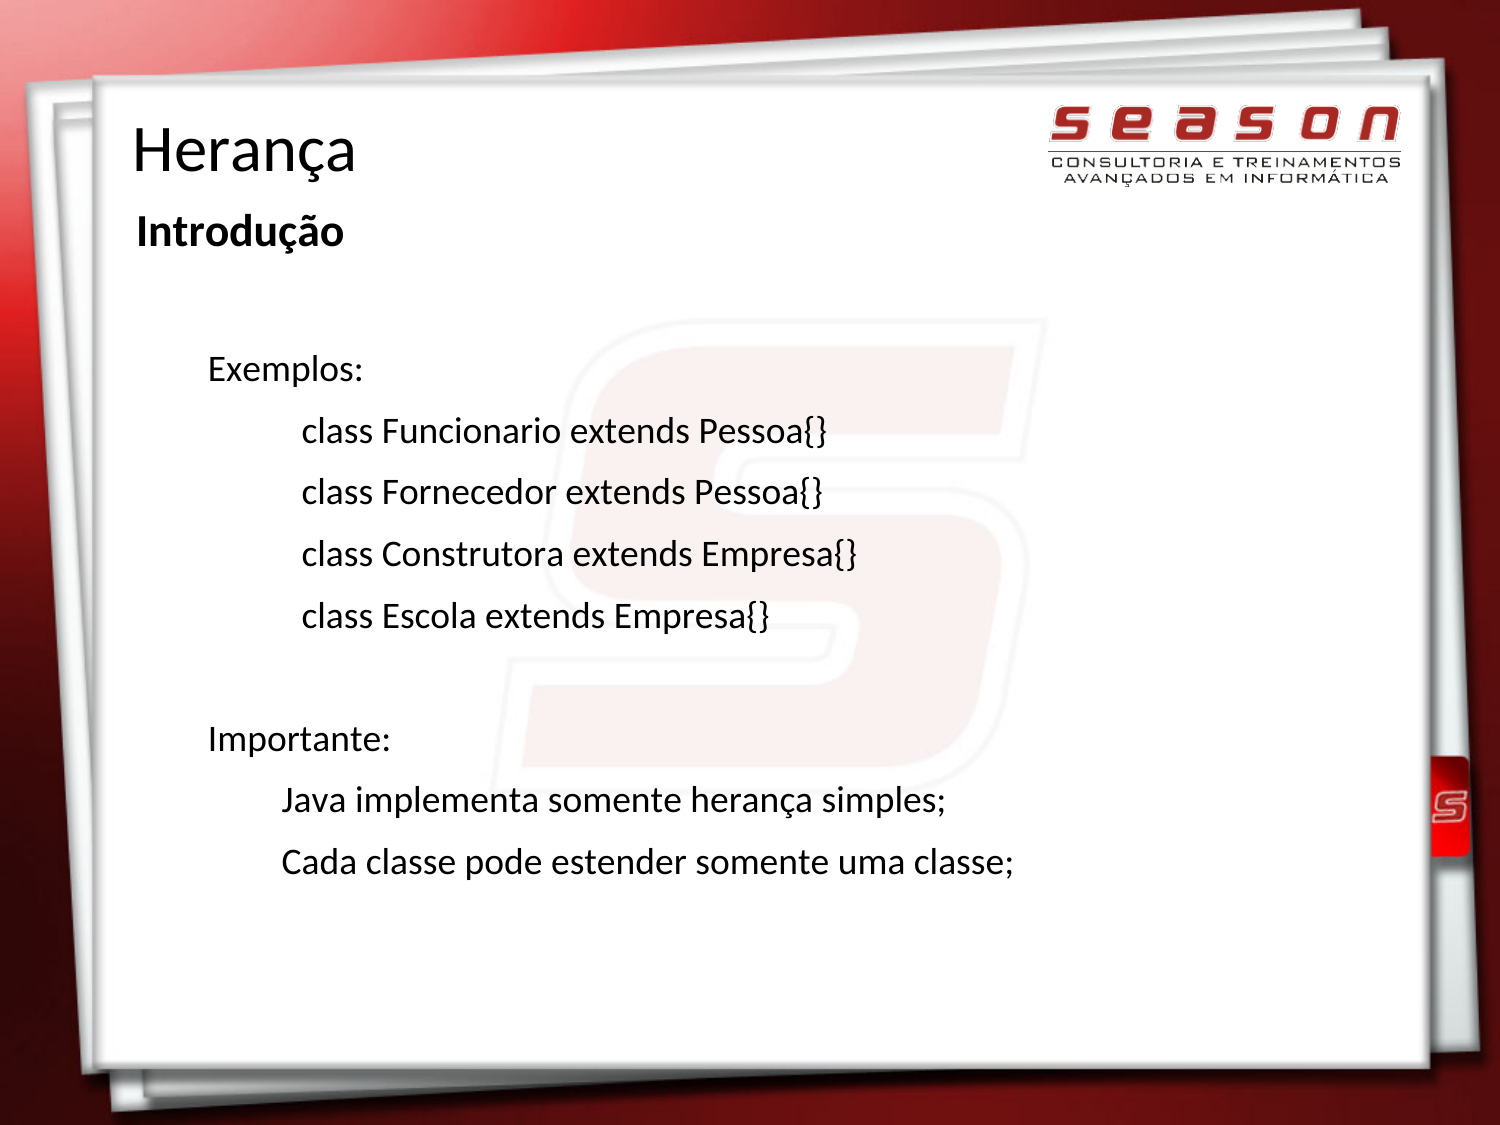

# Herança
Introdução
Exemplos:
class Funcionario extends Pessoa{}
class Fornecedor extends Pessoa{}
class Construtora extends Empresa{}
class Escola extends Empresa{}
Importante:
	Java implementa somente herança simples;
	Cada classe pode estender somente uma classe;